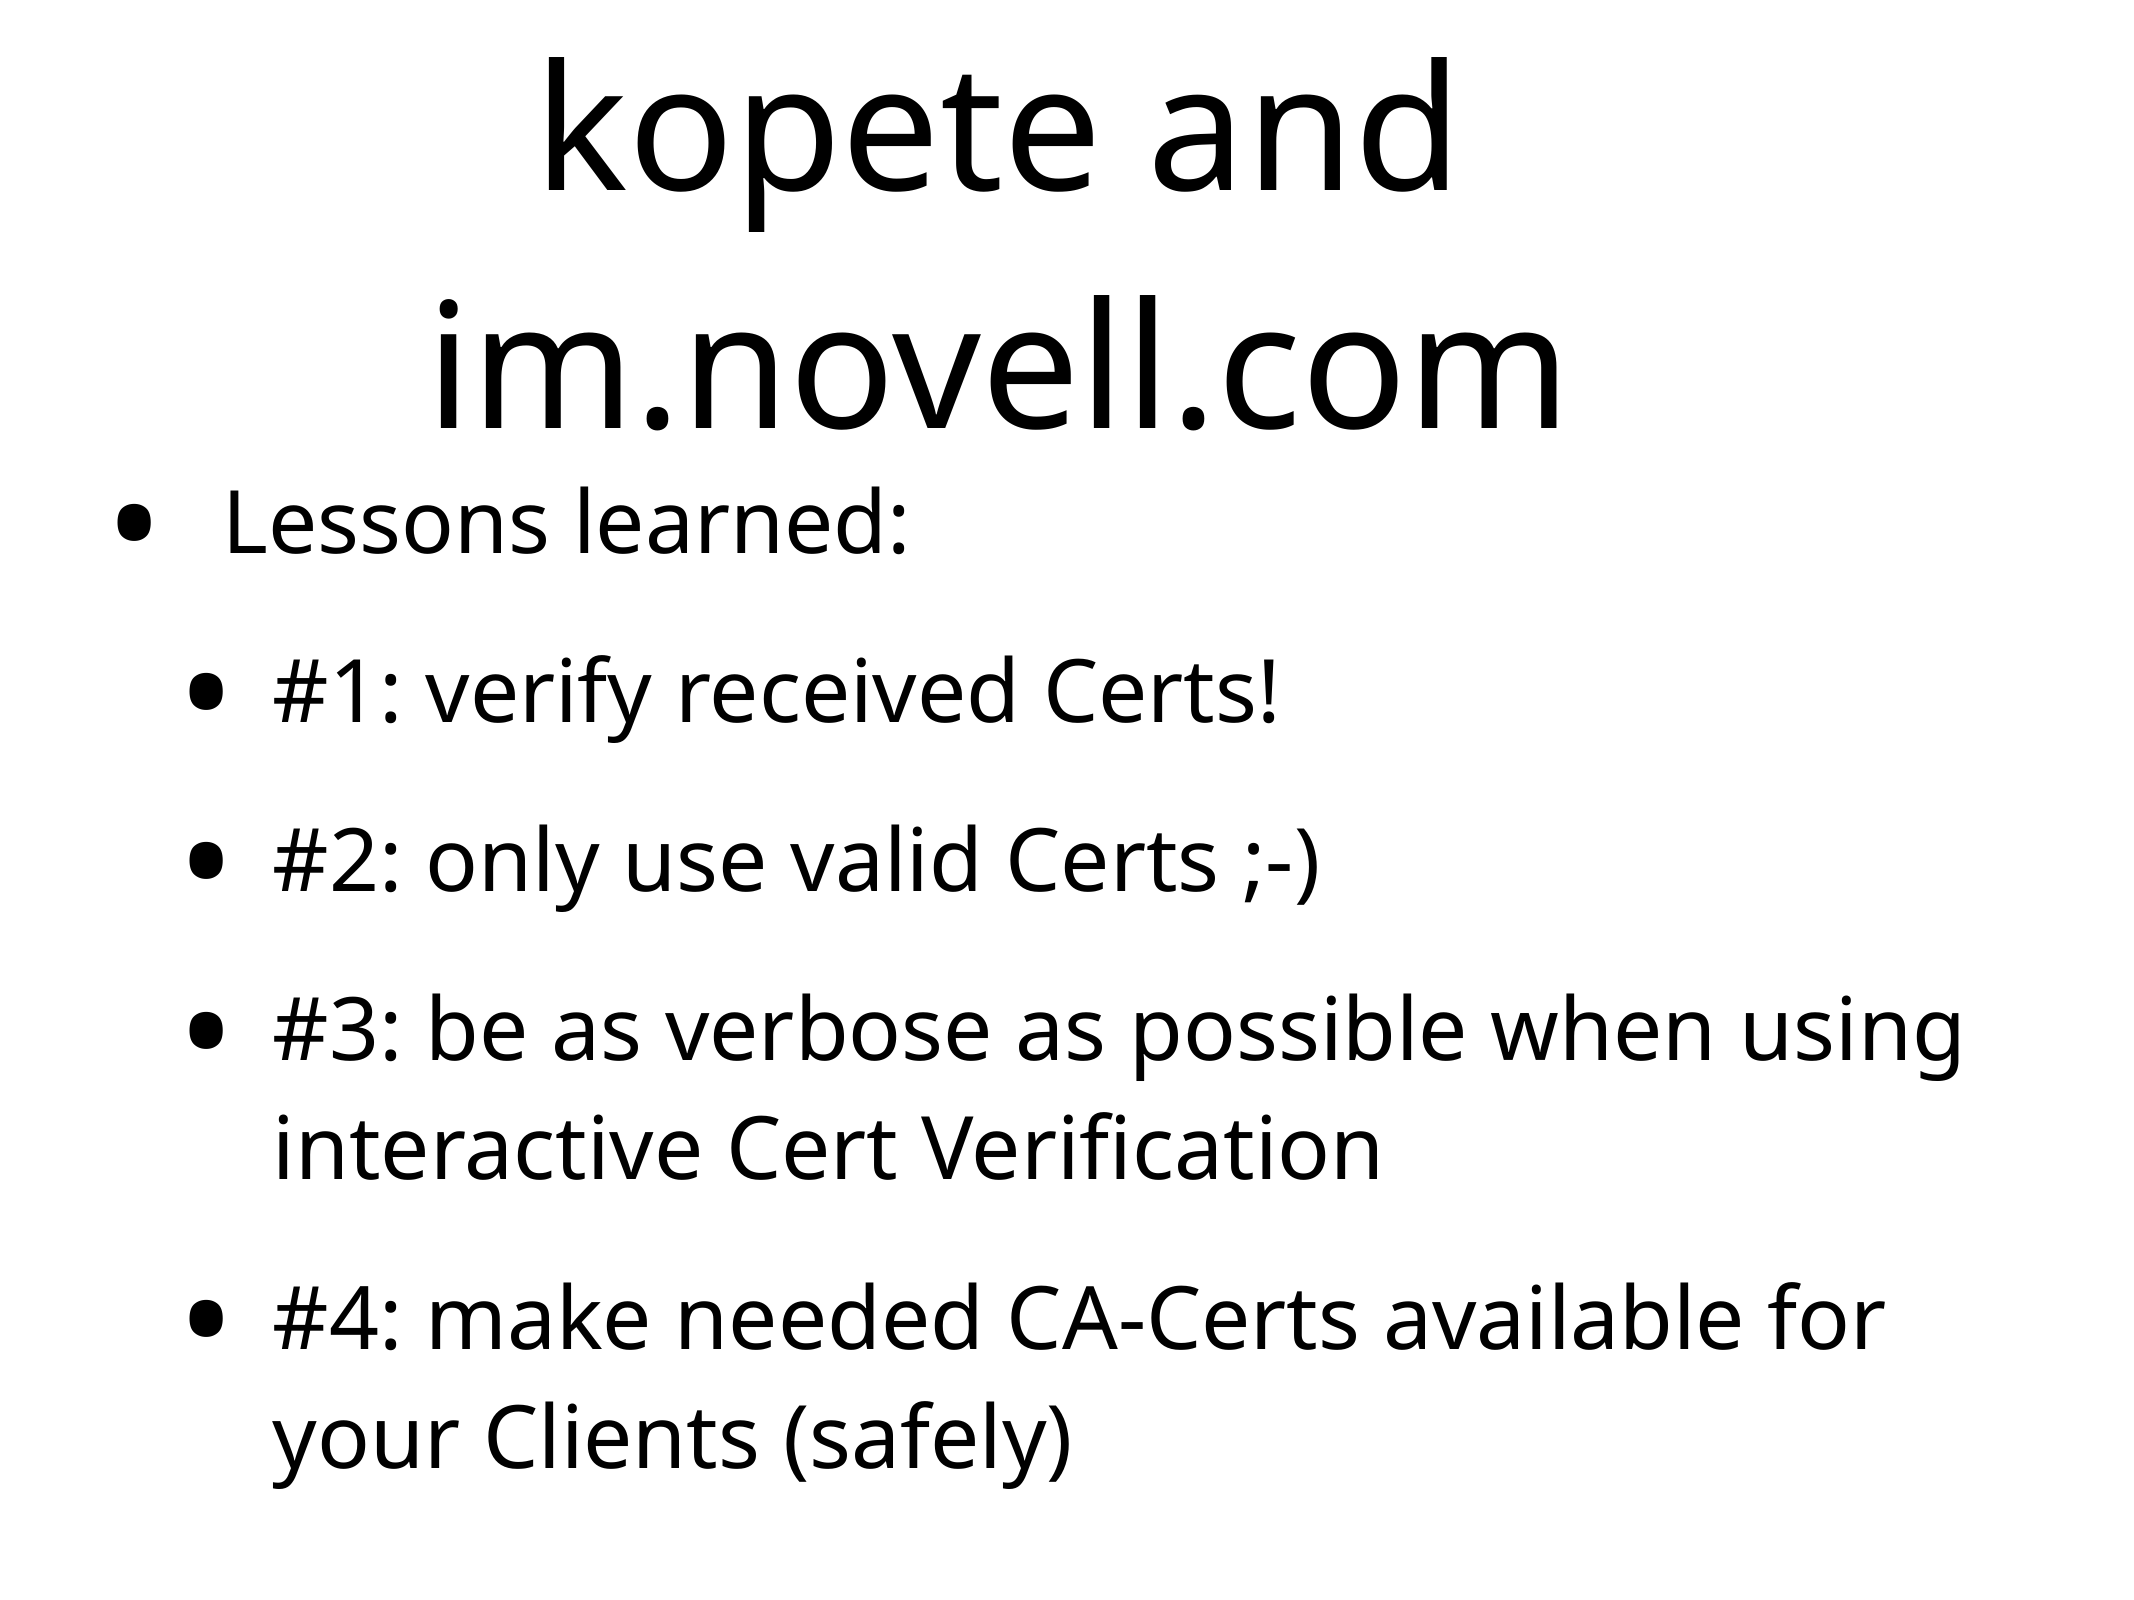

# kopete and im.novell.com
 Lessons learned:
#1: verify received Certs!
#2: only use valid Certs ;-)
#3: be as verbose as possible when using interactive Cert Verification
#4: make needed CA-Certs available for your Clients (safely)